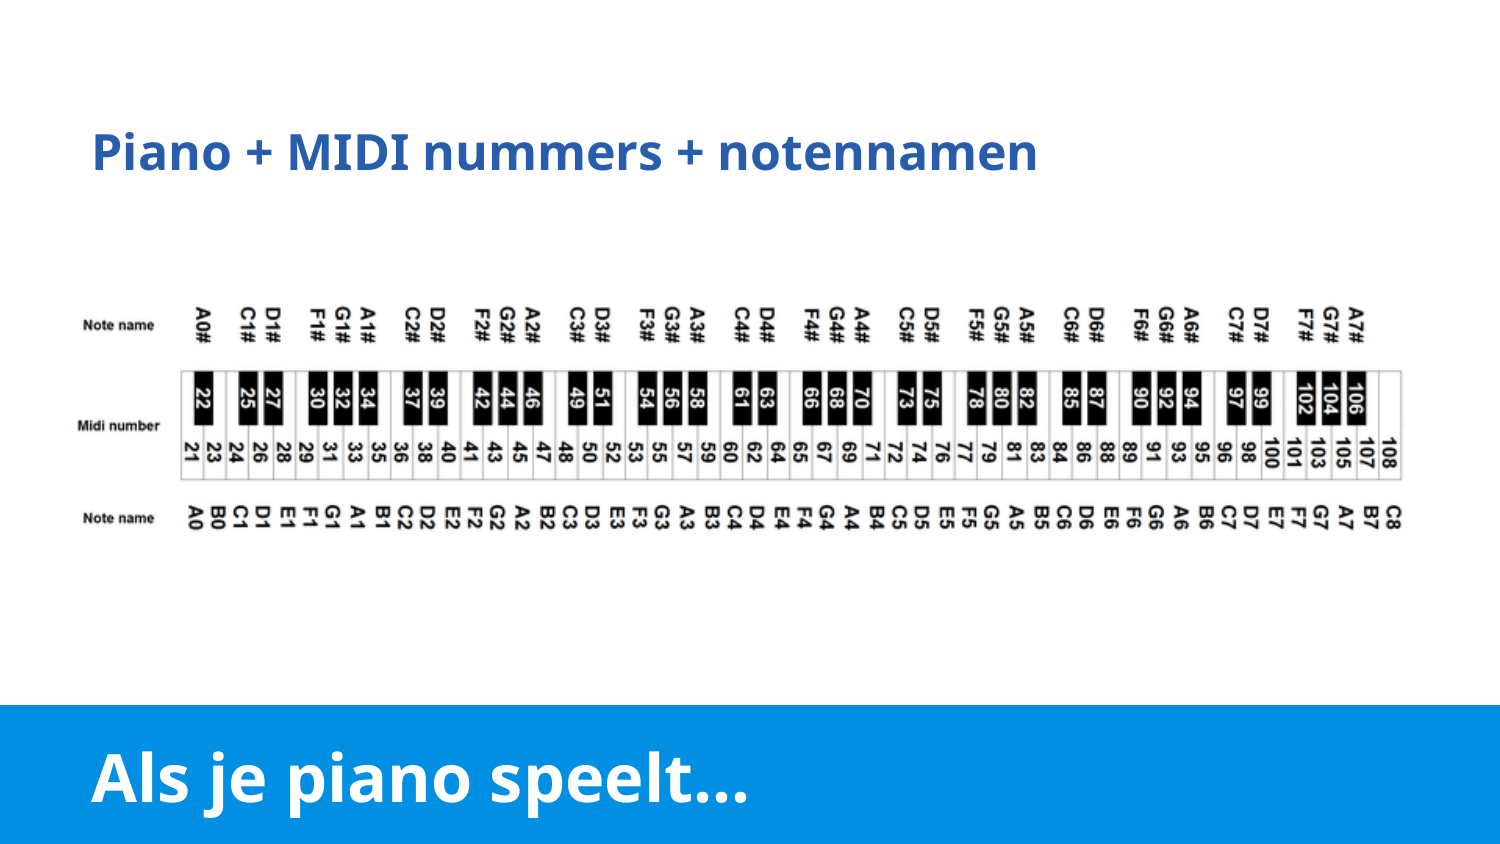

Piano + MIDI nummers + notennamen
# Als je piano speelt...